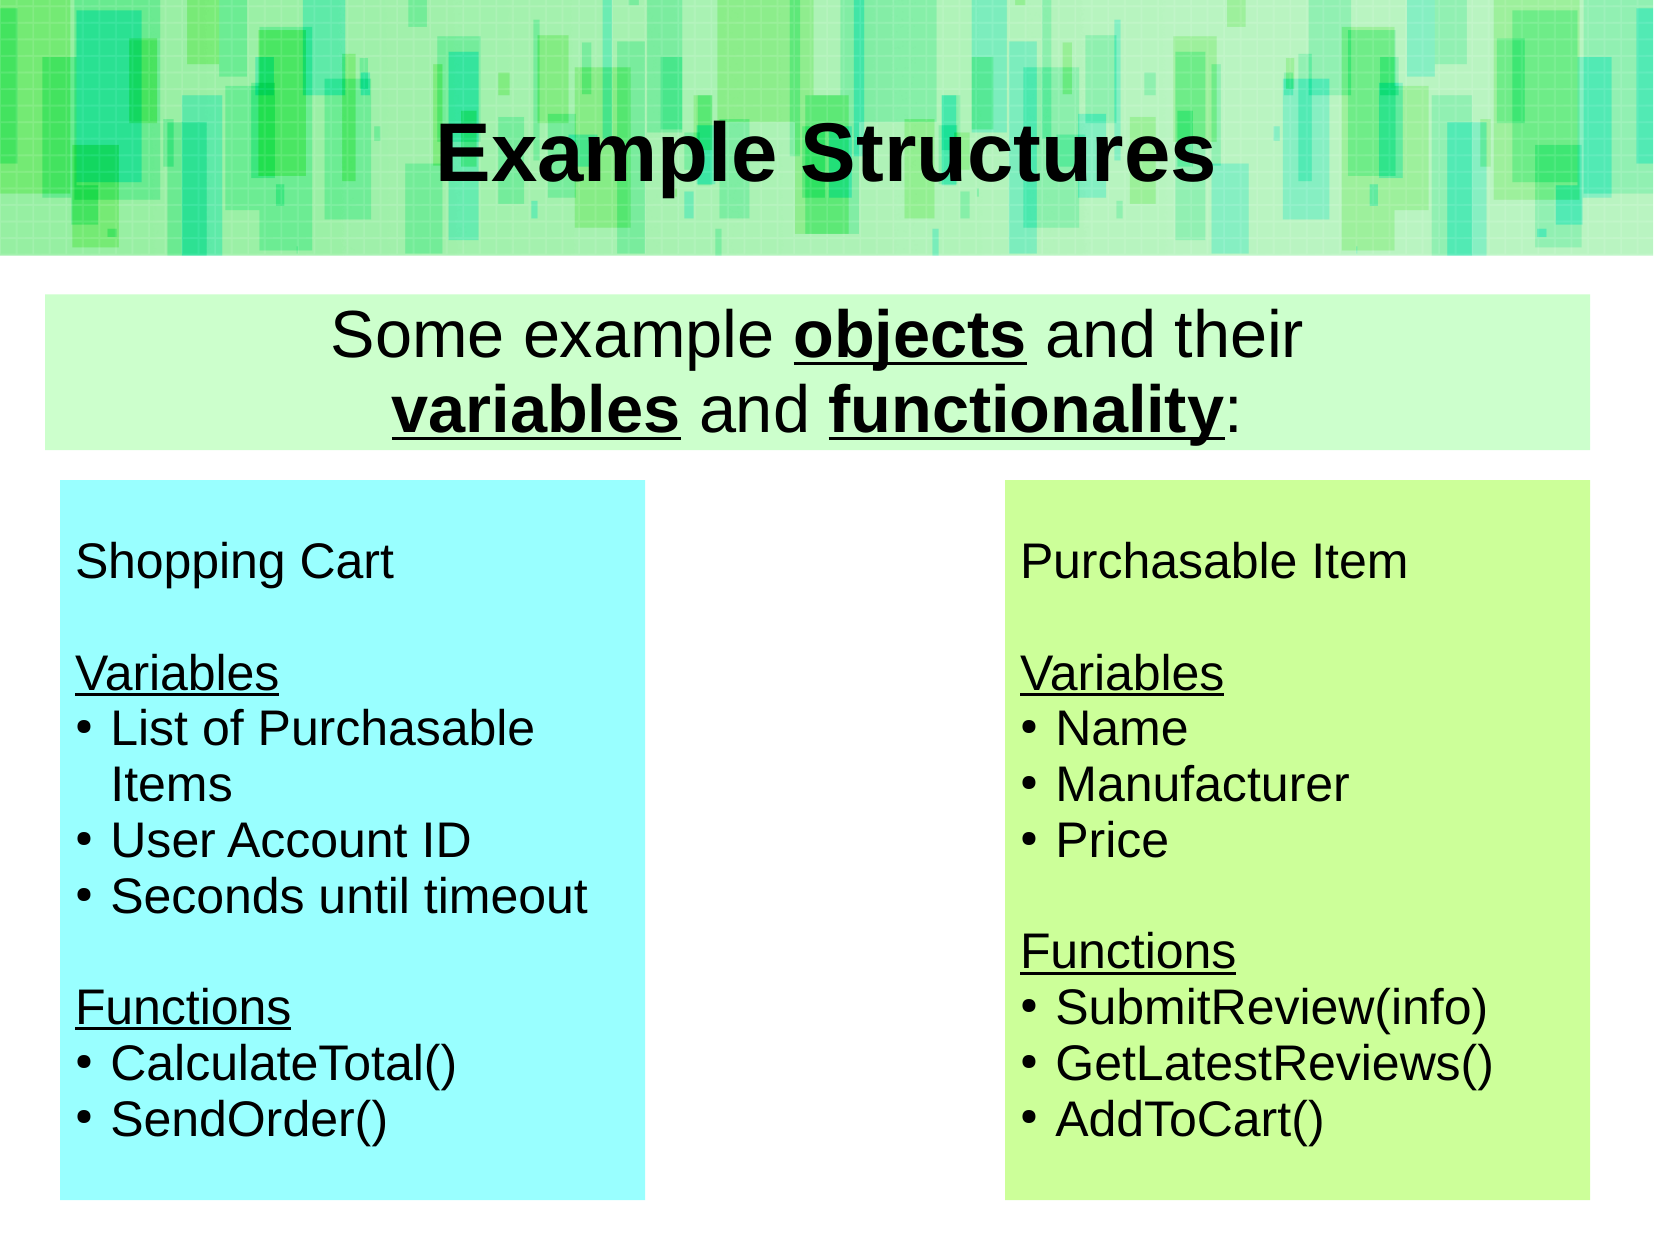

# Example Structures
Some example objects and their
variables and functionality:
Shopping Cart
Variables
List of Purchasable Items
User Account ID
Seconds until timeout
Functions
CalculateTotal()
SendOrder()
Purchasable Item
Variables
Name
Manufacturer
Price
Functions
SubmitReview(info)
GetLatestReviews()
AddToCart()